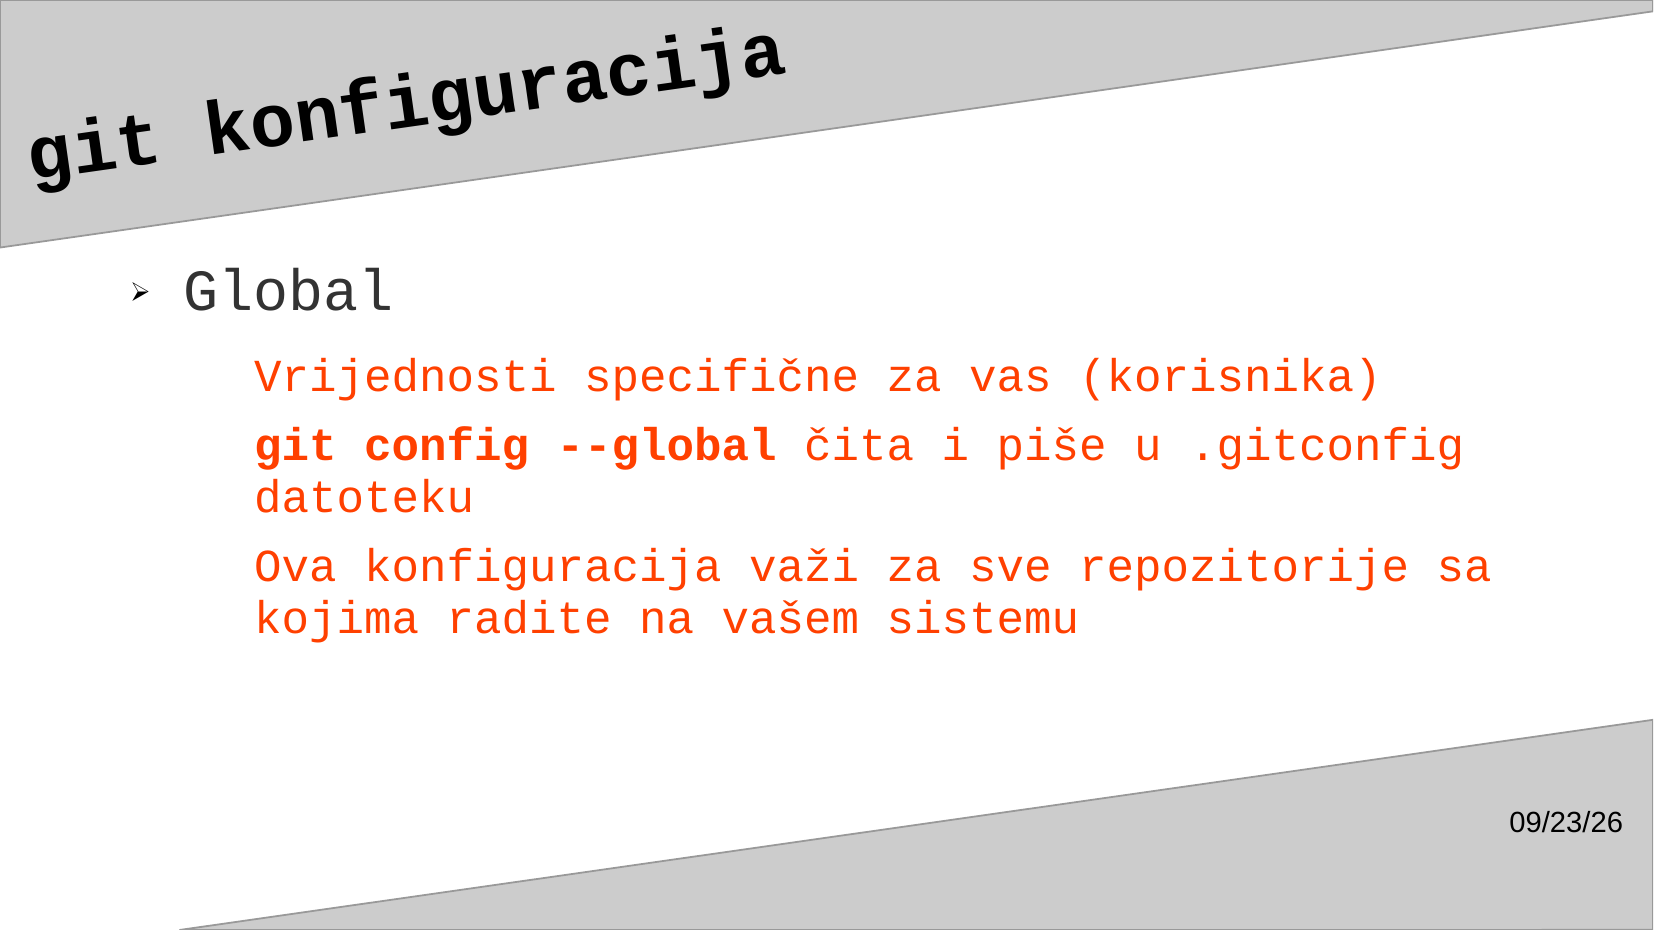

# git konfiguracija
Global
Vrijednosti specifične za vas (korisnika)
git config --global čita i piše u .gitconfig datoteku
Ova konfiguracija važi za sve repozitorije sa kojima radite na vašem sistemu
22